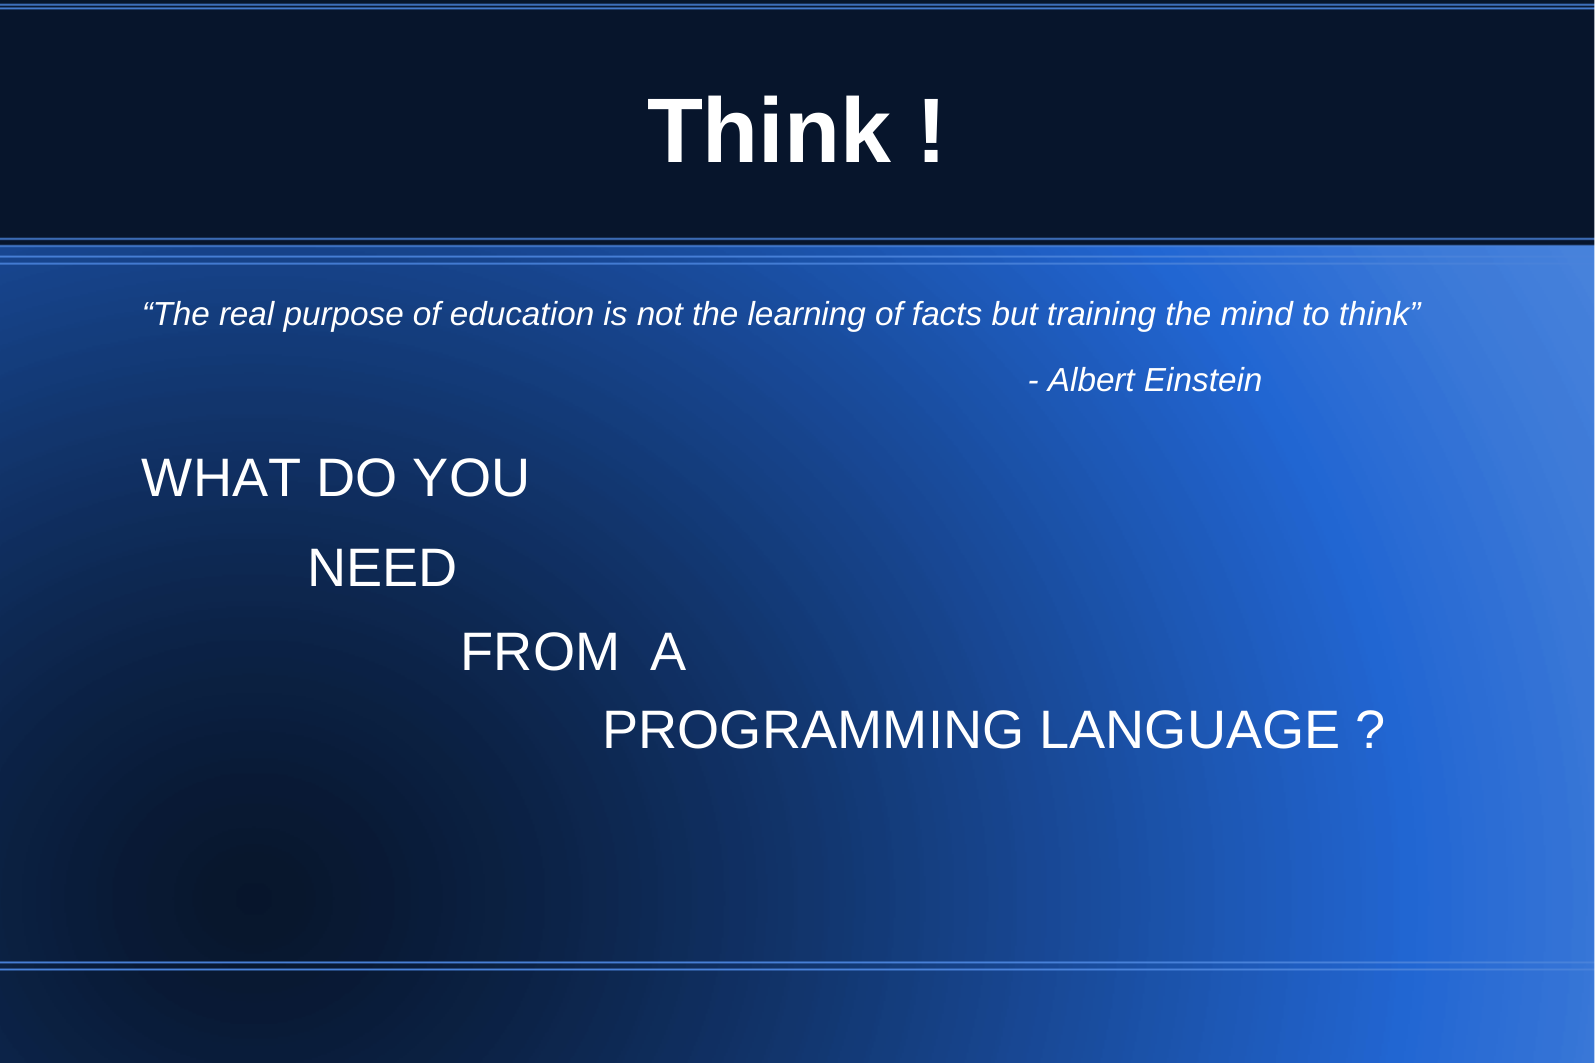

# Think !
“The real purpose of education is not the learning of facts but training the mind to think”
- Albert Einstein
WHAT DO YOU
NEED
FROM A
PROGRAMMING LANGUAGE ?